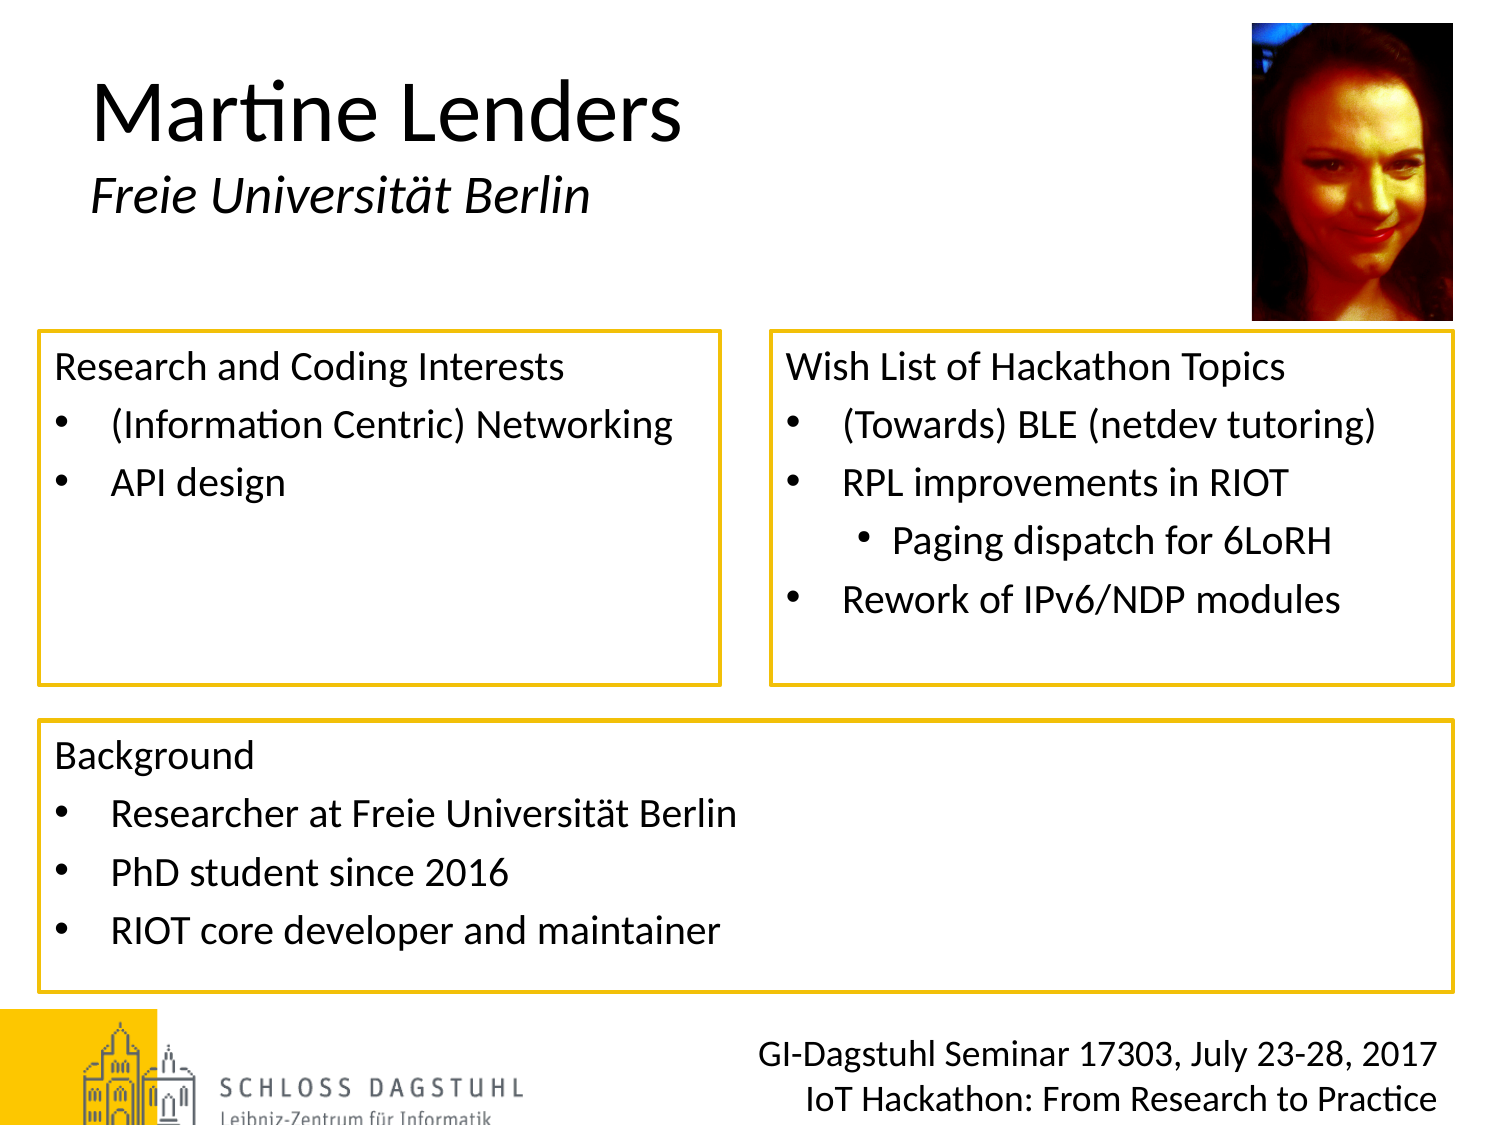

# Martine Lenders Freie Universität Berlin
Research and Coding Interests
(Information Centric) Networking
API design
Wish List of Hackathon Topics
(Towards) BLE (netdev tutoring)
RPL improvements in RIOT
Paging dispatch for 6LoRH
Rework of IPv6/NDP modules
Background
Researcher at Freie Universität Berlin
PhD student since 2016
RIOT core developer and maintainer
GI-Dagstuhl Seminar 17303, July 23-28, 2017
IoT Hackathon: From Research to Practice